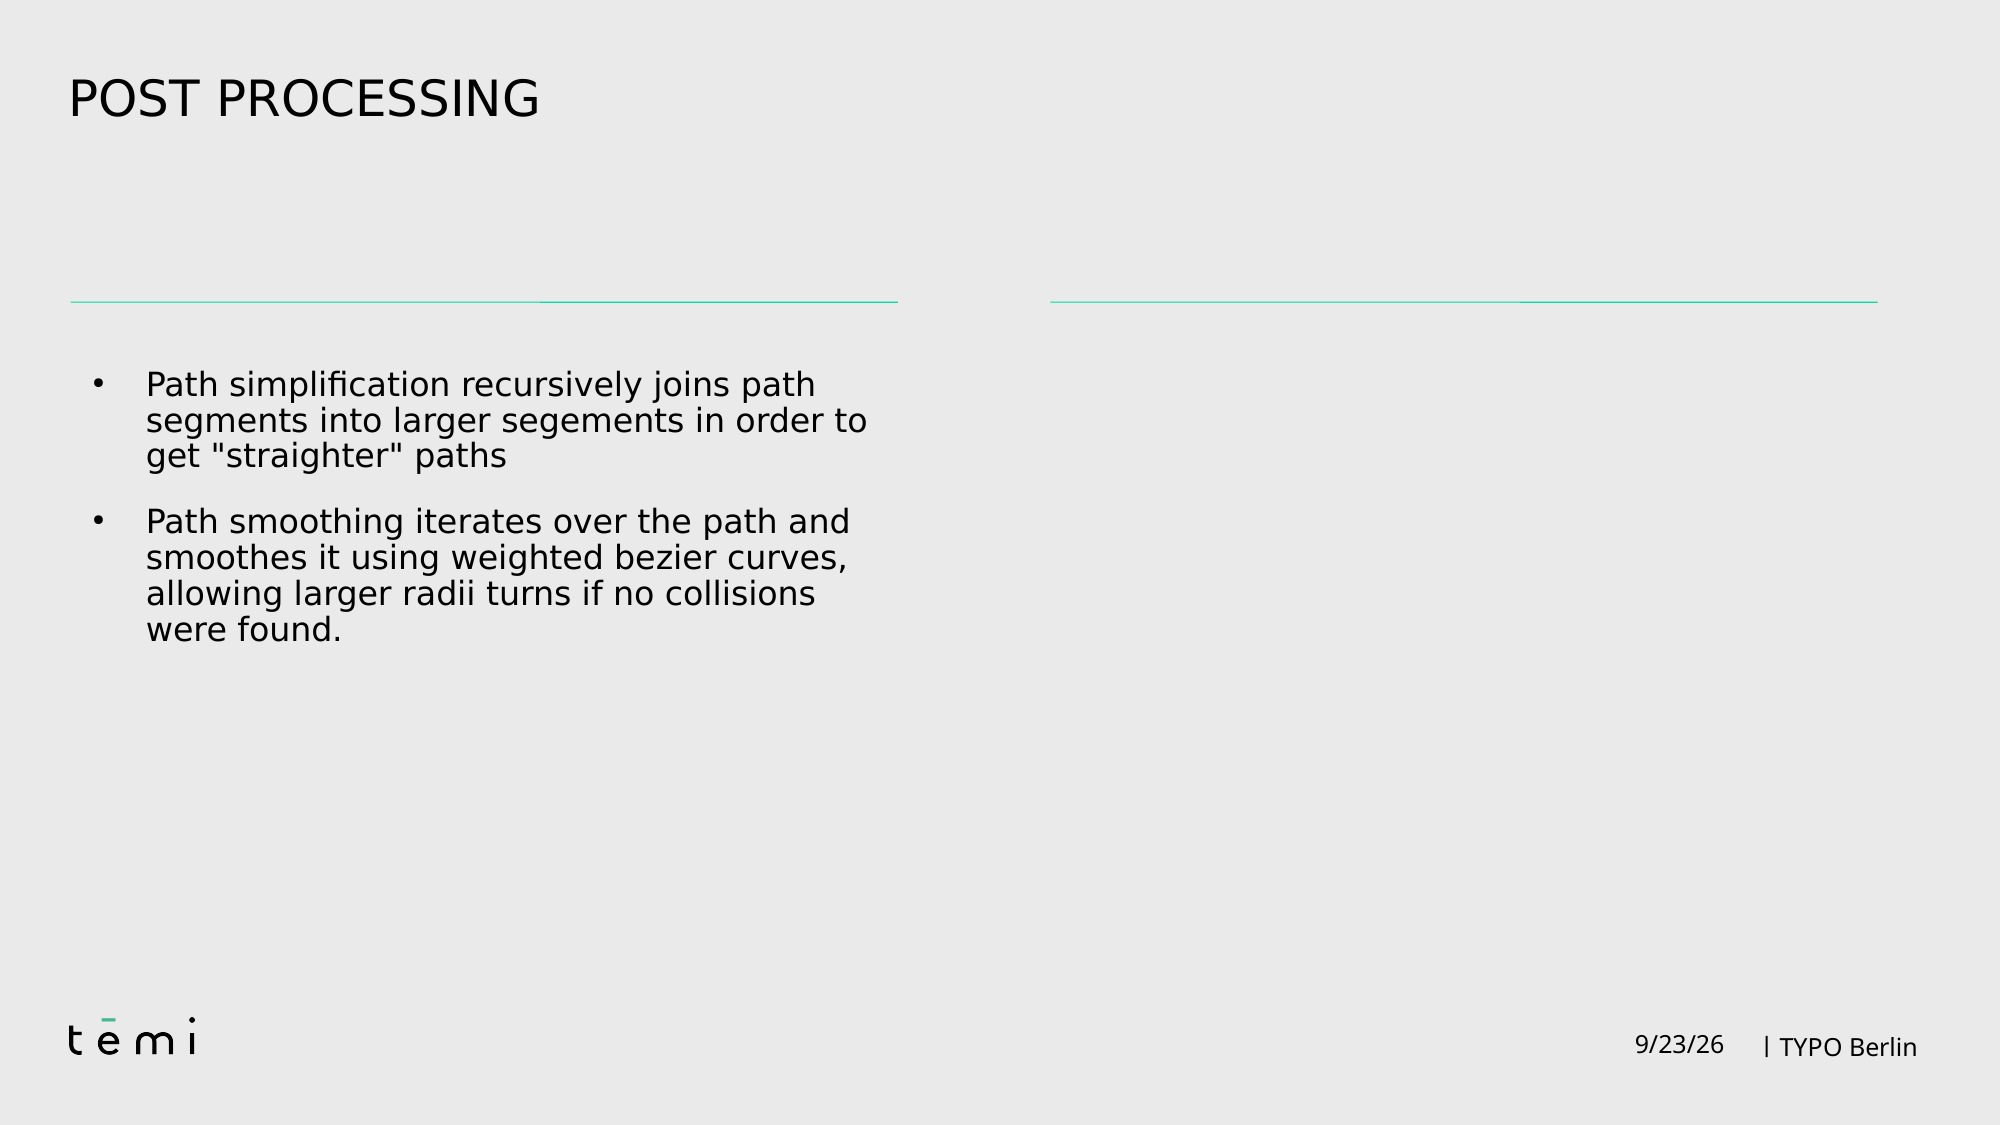

# Post processing
Path simplification recursively joins path segments into larger segements in order to get "straighter" paths
Path smoothing iterates over the path and smoothes it using weighted bezier curves, allowing larger radii turns if no collisions were found.